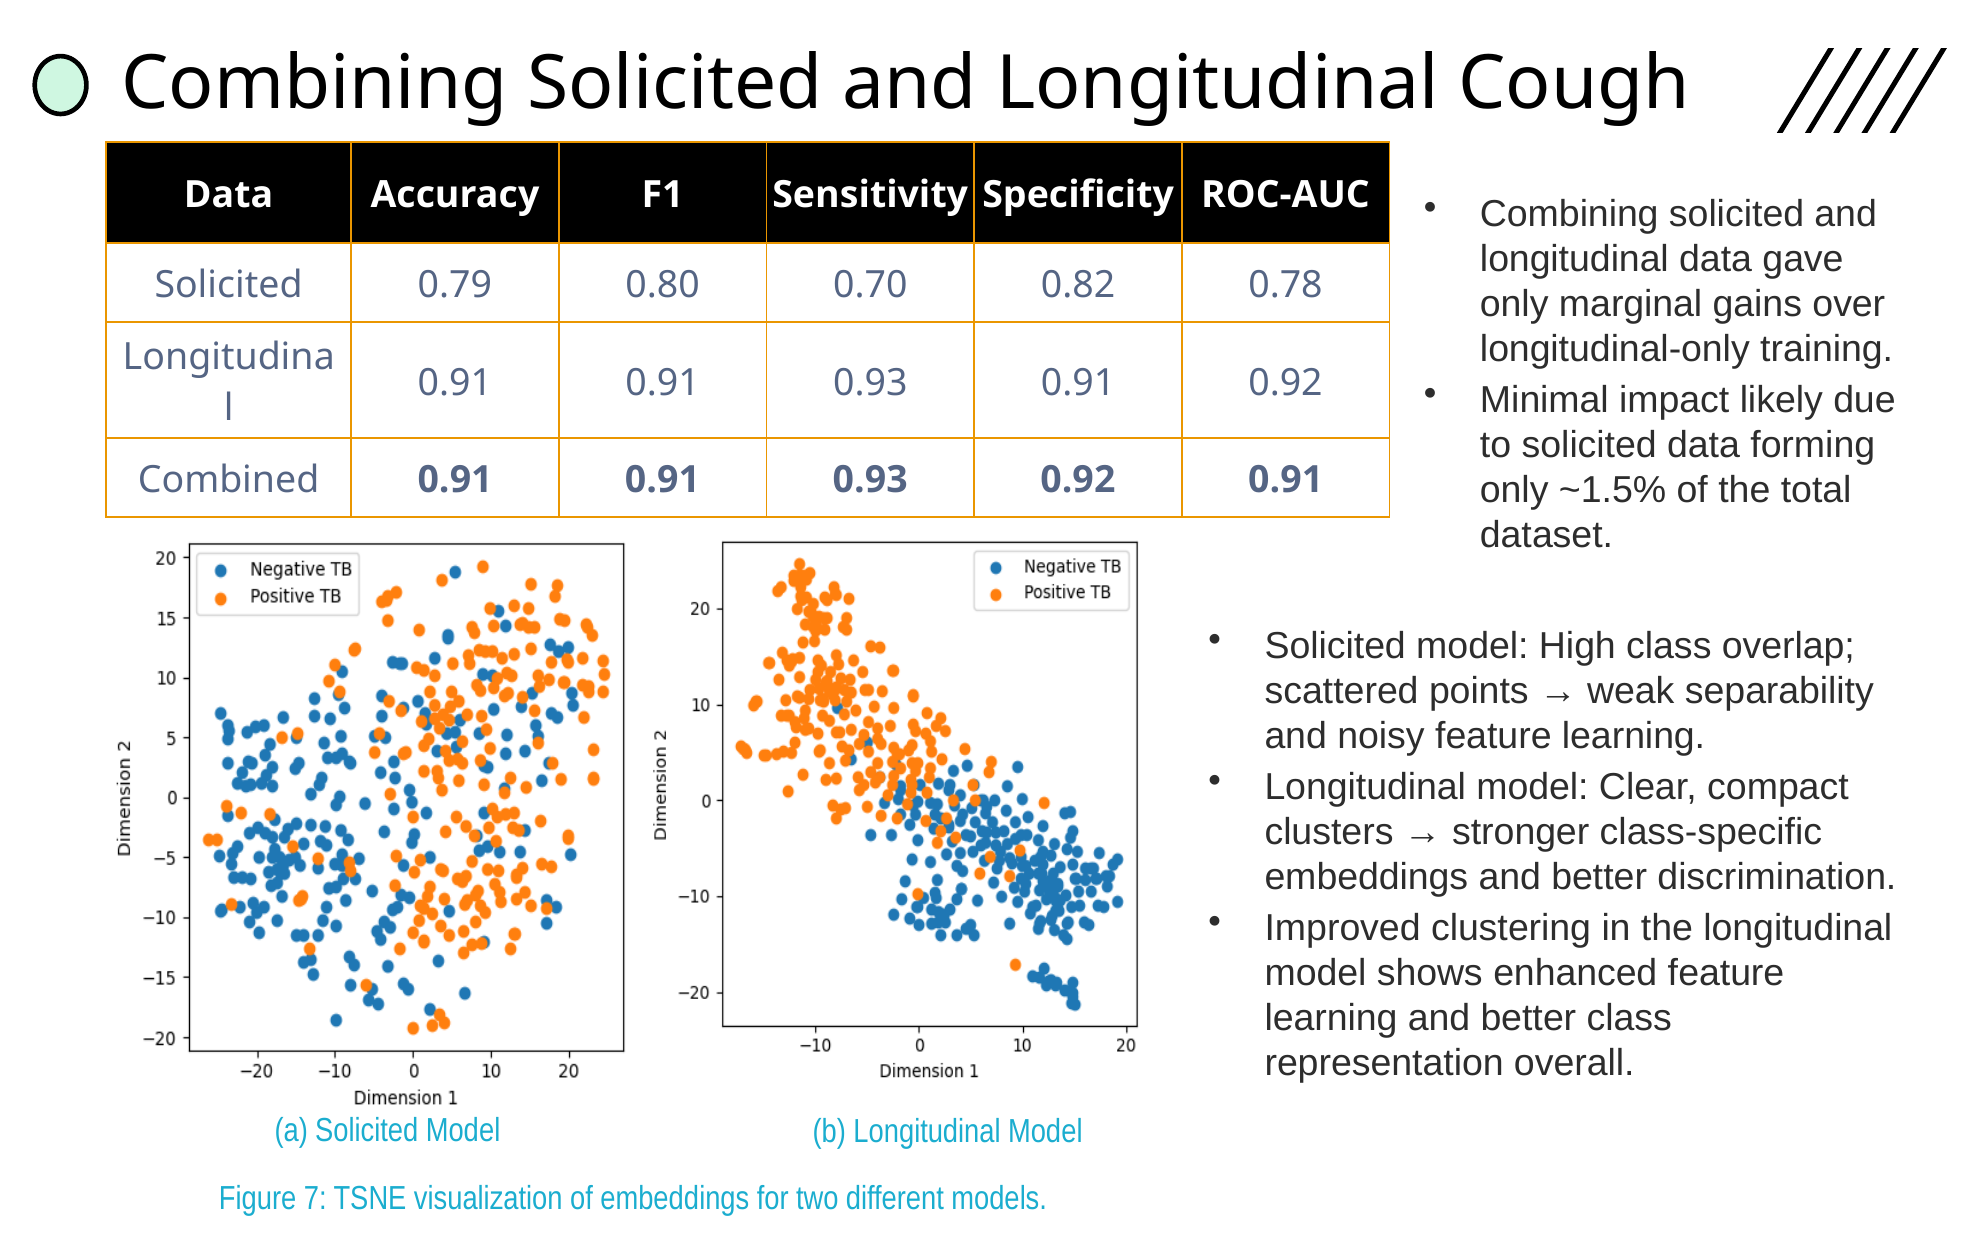

# Combining Solicited and Longitudinal Cough
Combining solicited and longitudinal data gave only marginal gains over longitudinal-only training.
Minimal impact likely due to solicited data forming only ~1.5% of the total dataset.
| Data | Accuracy | F1 | Sensitivity | Specificity | ROC-AUC |
| --- | --- | --- | --- | --- | --- |
| Solicited | 0.79 | 0.80 | 0.70 | 0.82 | 0.78 |
| Longitudinal | 0.91 | 0.91 | 0.93 | 0.91 | 0.92 |
| Combined | 0.91 | 0.91 | 0.93 | 0.92 | 0.91 |
Solicited model: High class overlap; scattered points → weak separability and noisy feature learning.
Longitudinal model: Clear, compact clusters → stronger class-specific embeddings and better discrimination.
Improved clustering in the longitudinal model shows enhanced feature learning and better class representation overall.
(a) Solicited Model
(b) Longitudinal Model
Figure 7: TSNE visualization of embeddings for two different models.